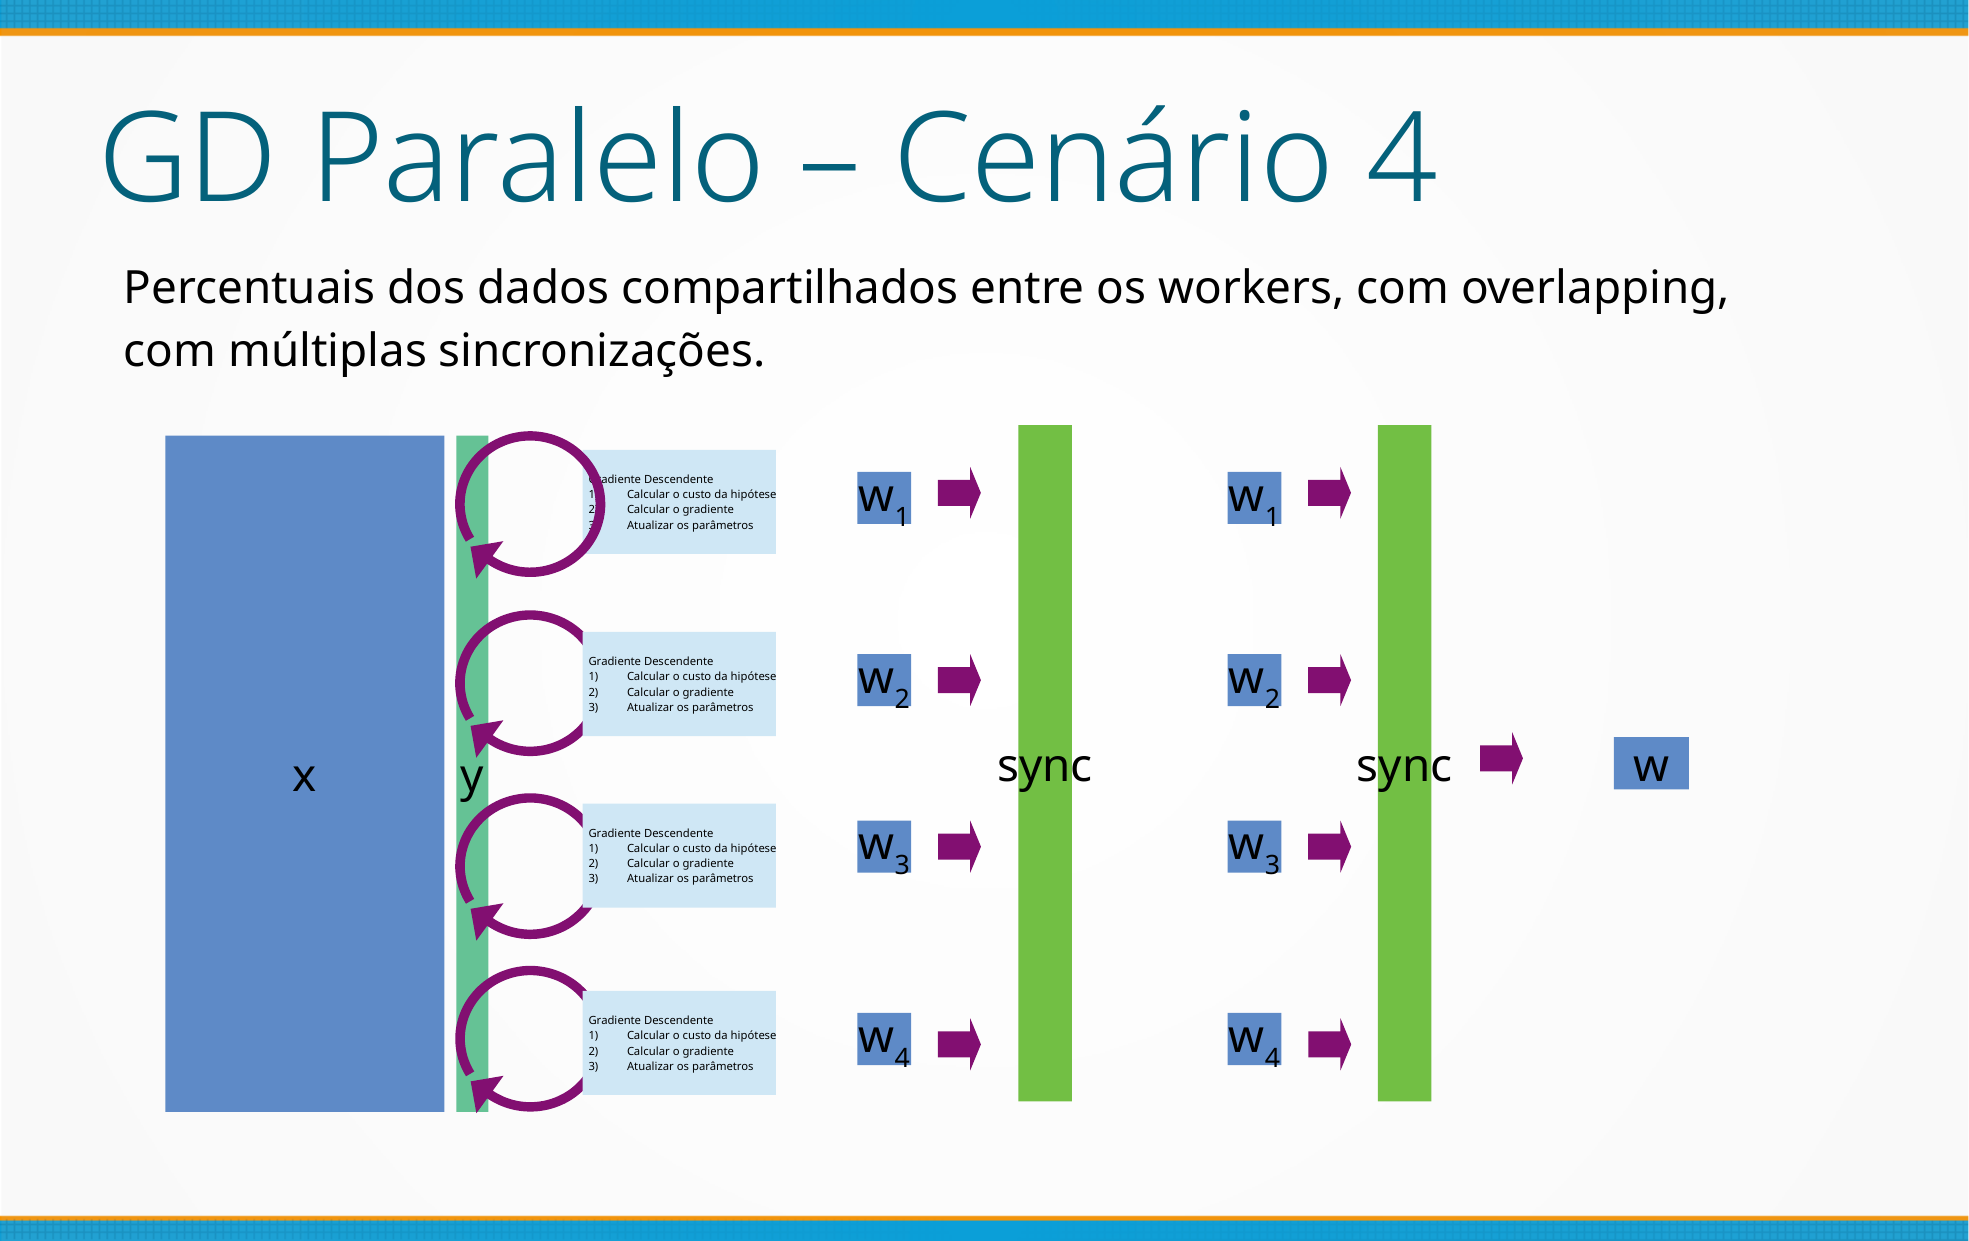

# GD Paralelo – Cenário 4
Percentuais dos dados compartilhados entre os workers, com overlapping, com múltiplas sincronizações.
sync
sync
x
y
Gradiente Descendente
 Calcular o custo da hipótese
 Calcular o gradiente
 Atualizar os parâmetros
w1
w1
Gradiente Descendente
 Calcular o custo da hipótese
 Calcular o gradiente
 Atualizar os parâmetros
w2
w2
w
Gradiente Descendente
 Calcular o custo da hipótese
 Calcular o gradiente
 Atualizar os parâmetros
w3
w3
Gradiente Descendente
 Calcular o custo da hipótese
 Calcular o gradiente
 Atualizar os parâmetros
w4
w4